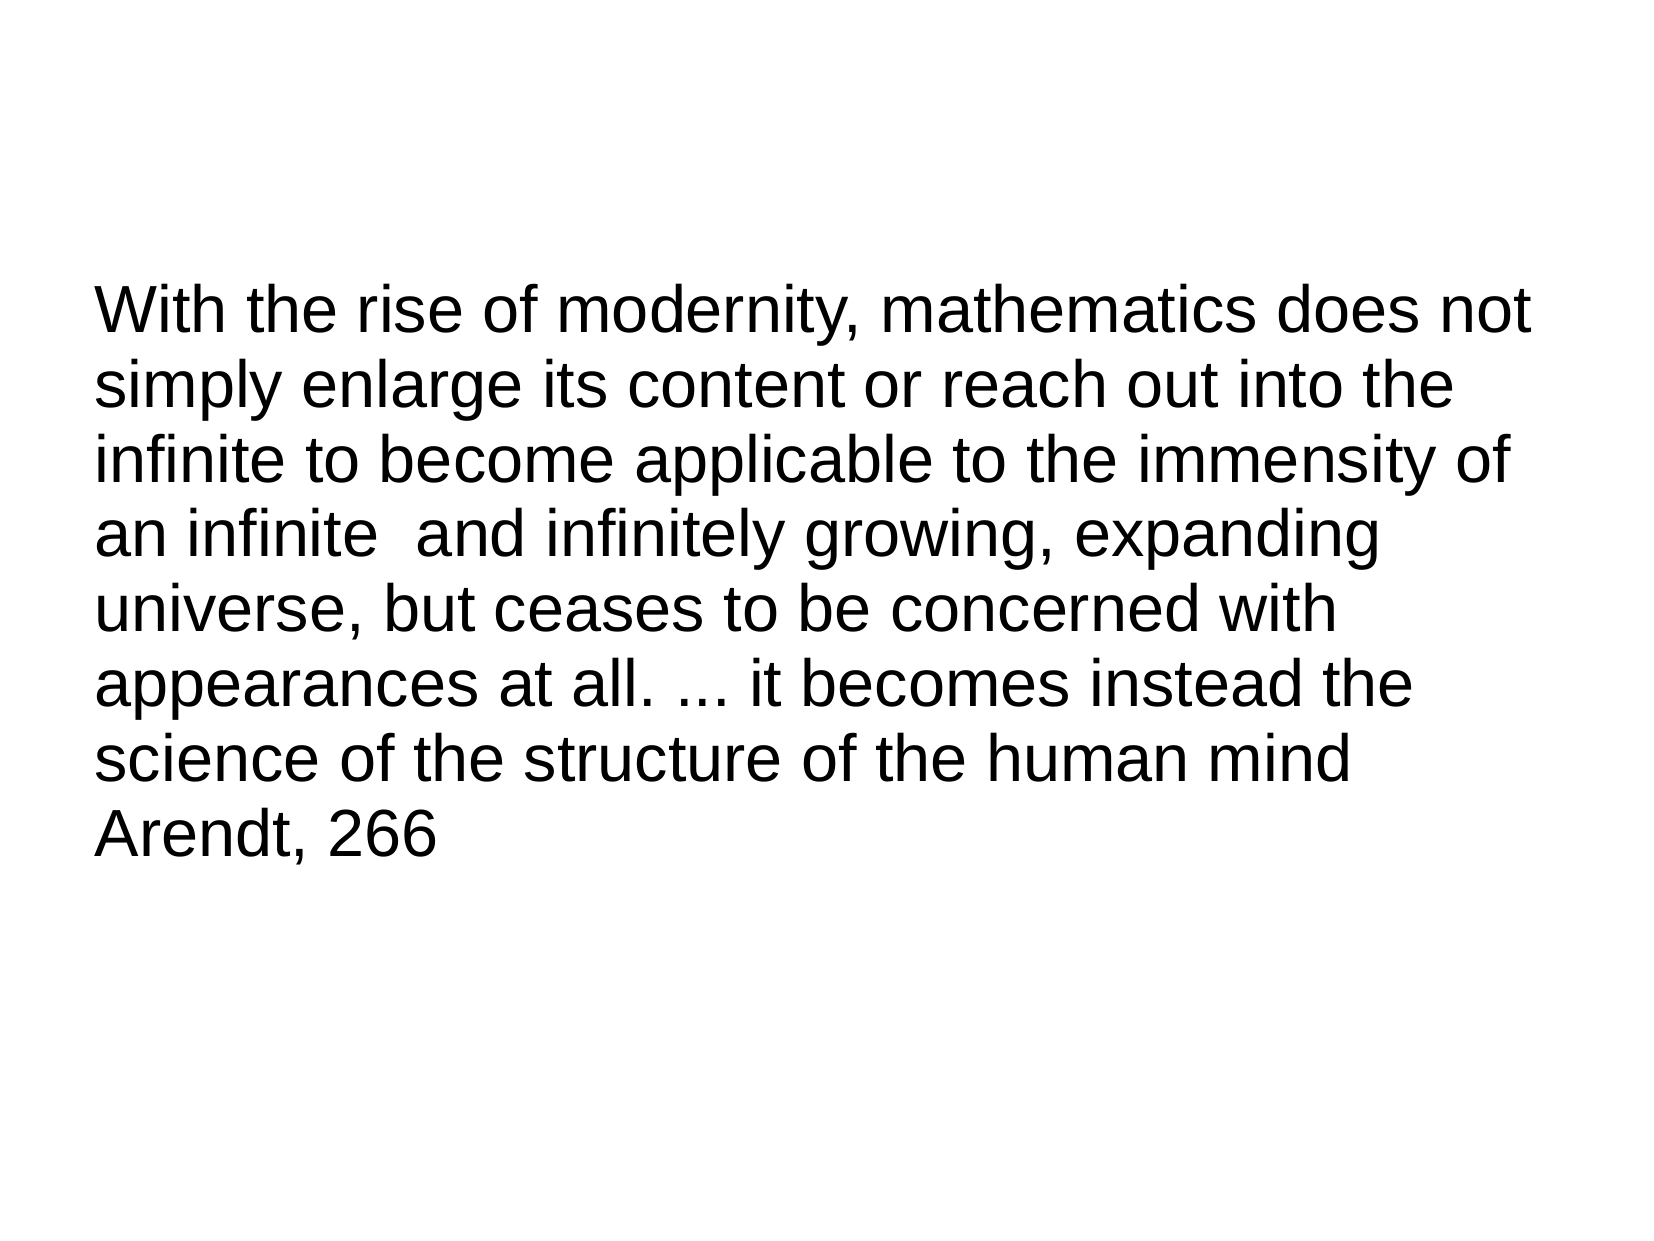

# With the rise of modernity, mathematics does not simply enlarge its content or reach out into the infinite to become applicable to the immensity of an infinite and infinitely growing, expanding universe, but ceases to be concerned with appearances at all. ... it becomes instead the science of the structure of the human mind
Arendt, 266